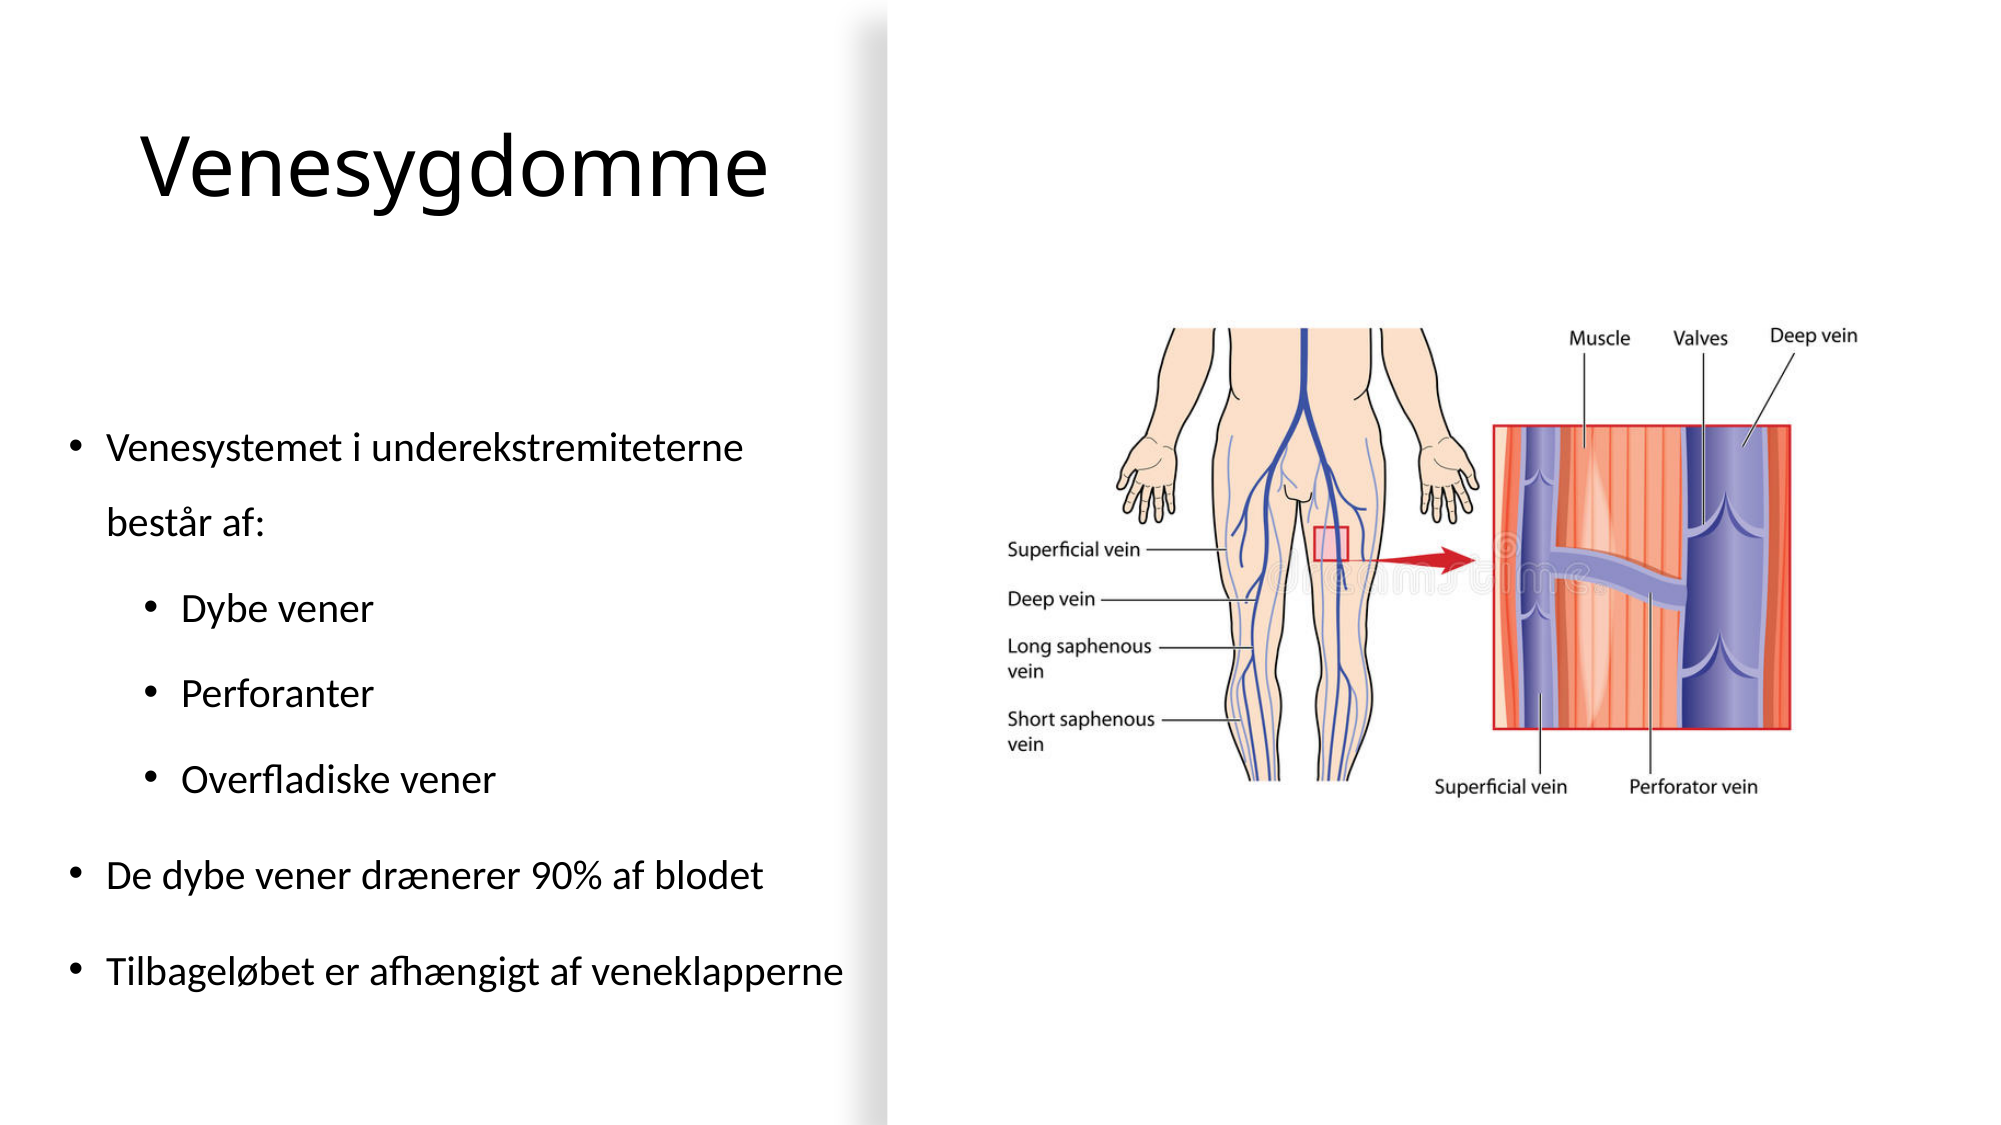

# Venesygdomme
Venesystemet i underekstremiteterne består af:
Dybe vener
Perforanter
Overfladiske vener
De dybe vener drænerer 90% af blodet
Tilbageløbet er afhængigt af veneklapperne